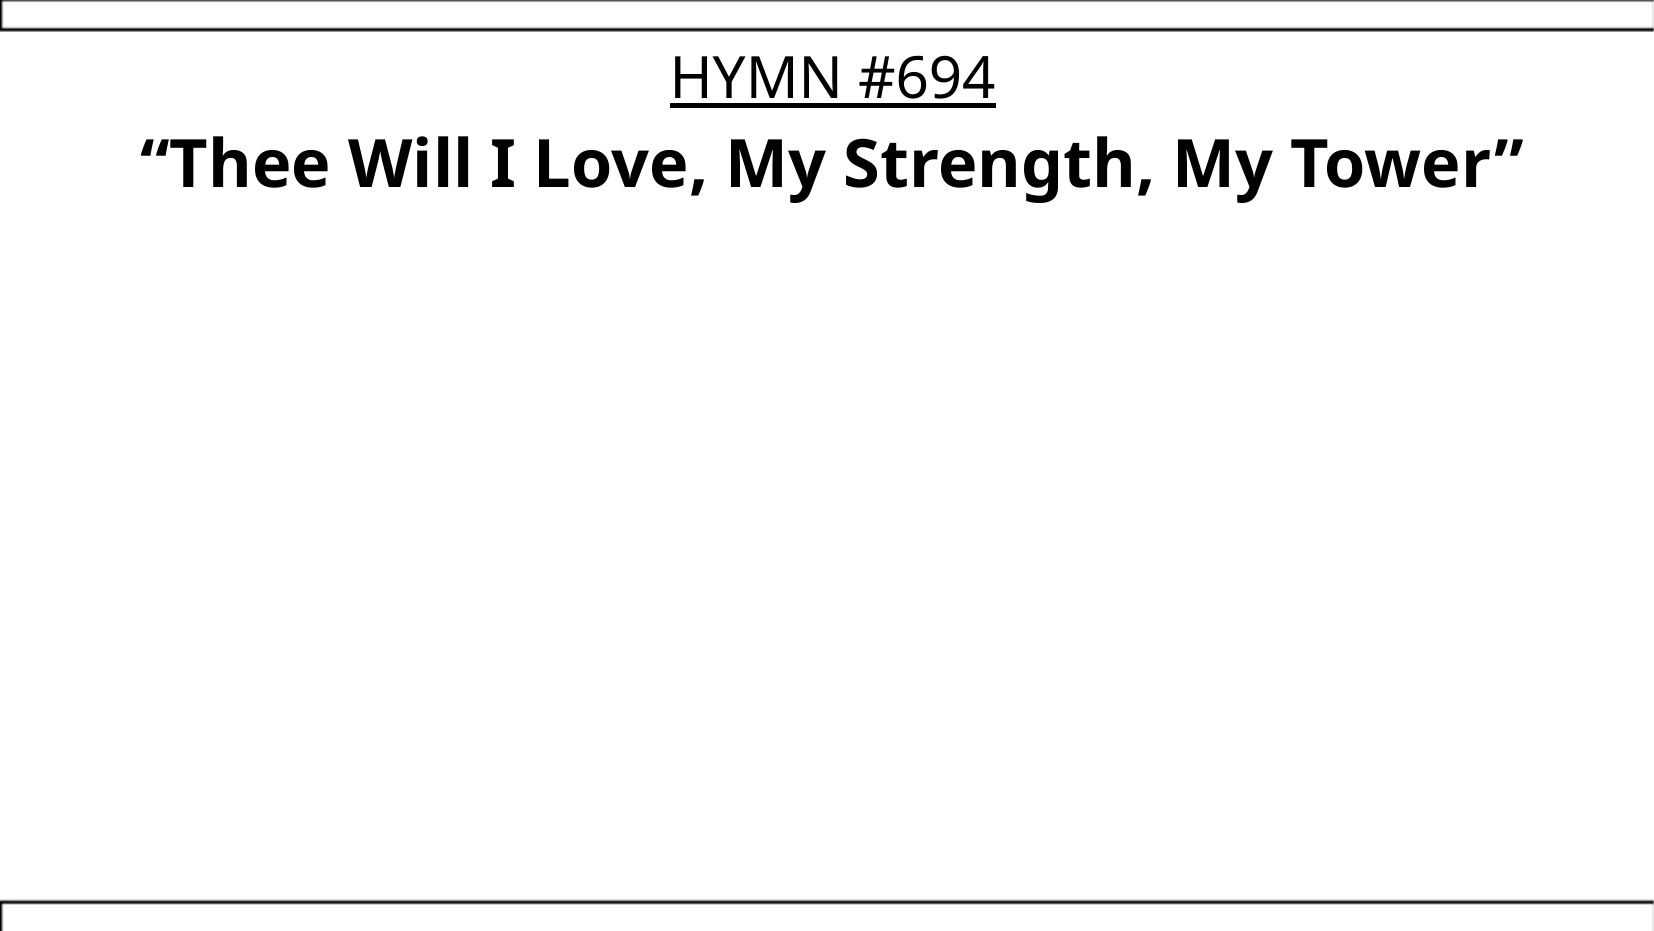

HYMN #694
“Thee Will I Love, My Strength, My Tower”